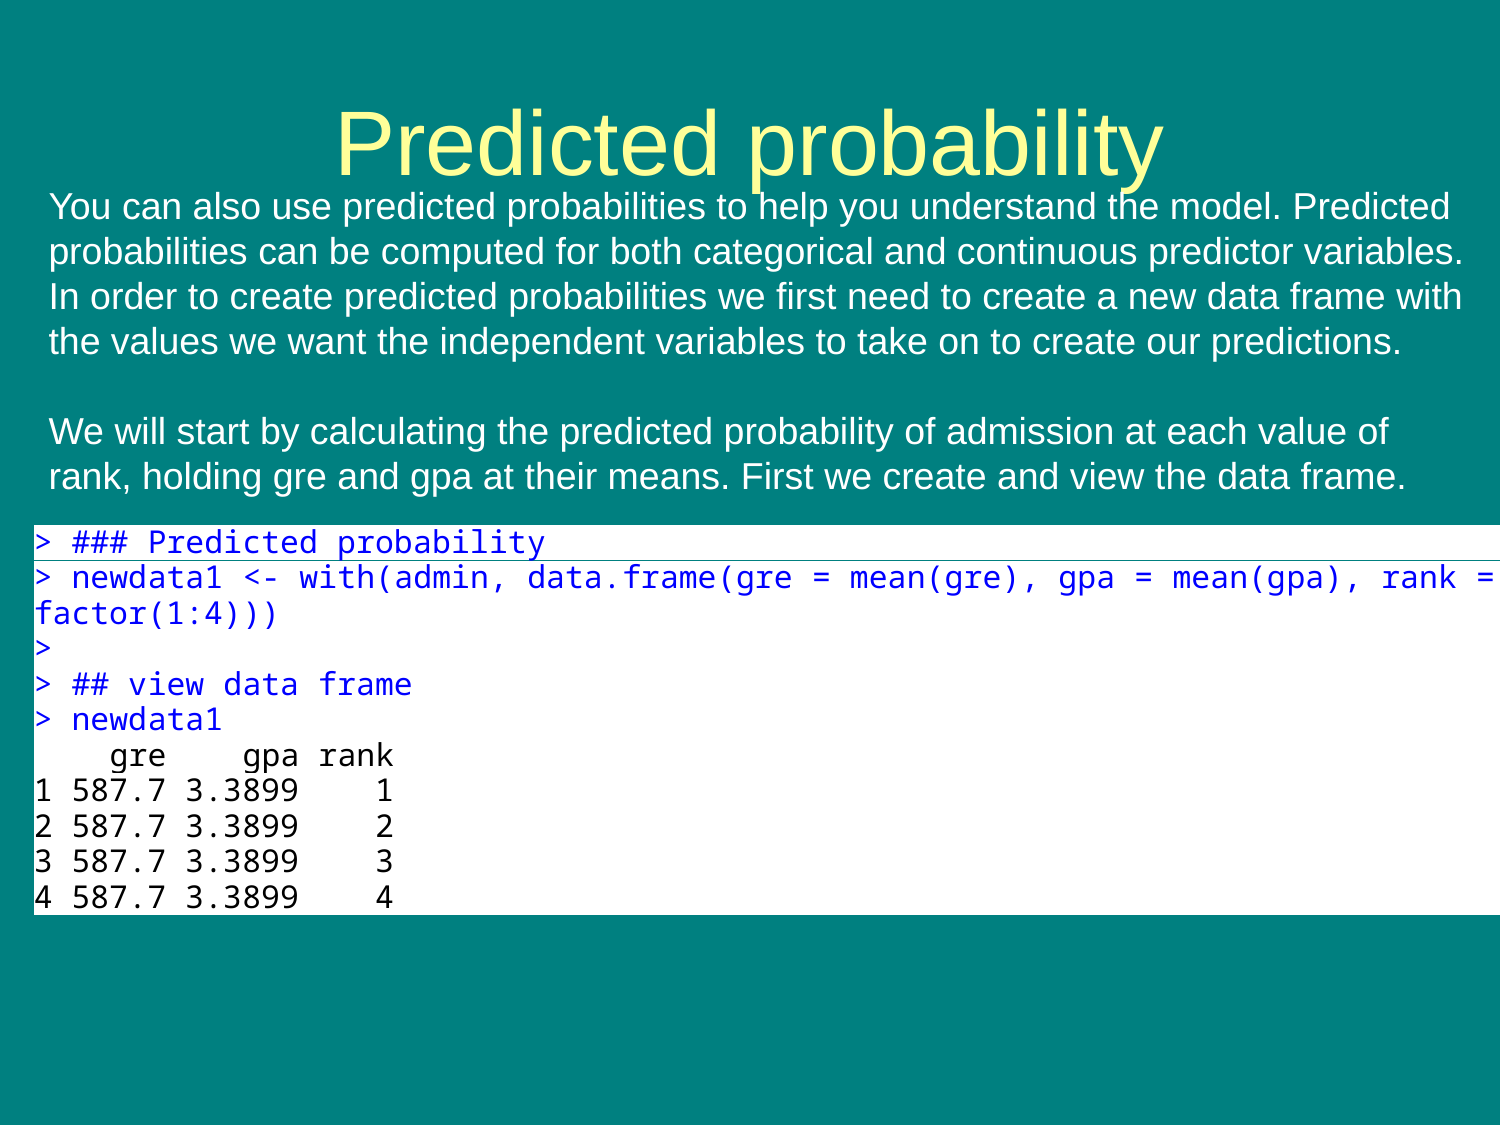

# Predicted probability
You can also use predicted probabilities to help you understand the model. Predicted probabilities can be computed for both categorical and continuous predictor variables. In order to create predicted probabilities we first need to create a new data frame with the values we want the independent variables to take on to create our predictions.
We will start by calculating the predicted probability of admission at each value of rank, holding gre and gpa at their means. First we create and view the data frame.